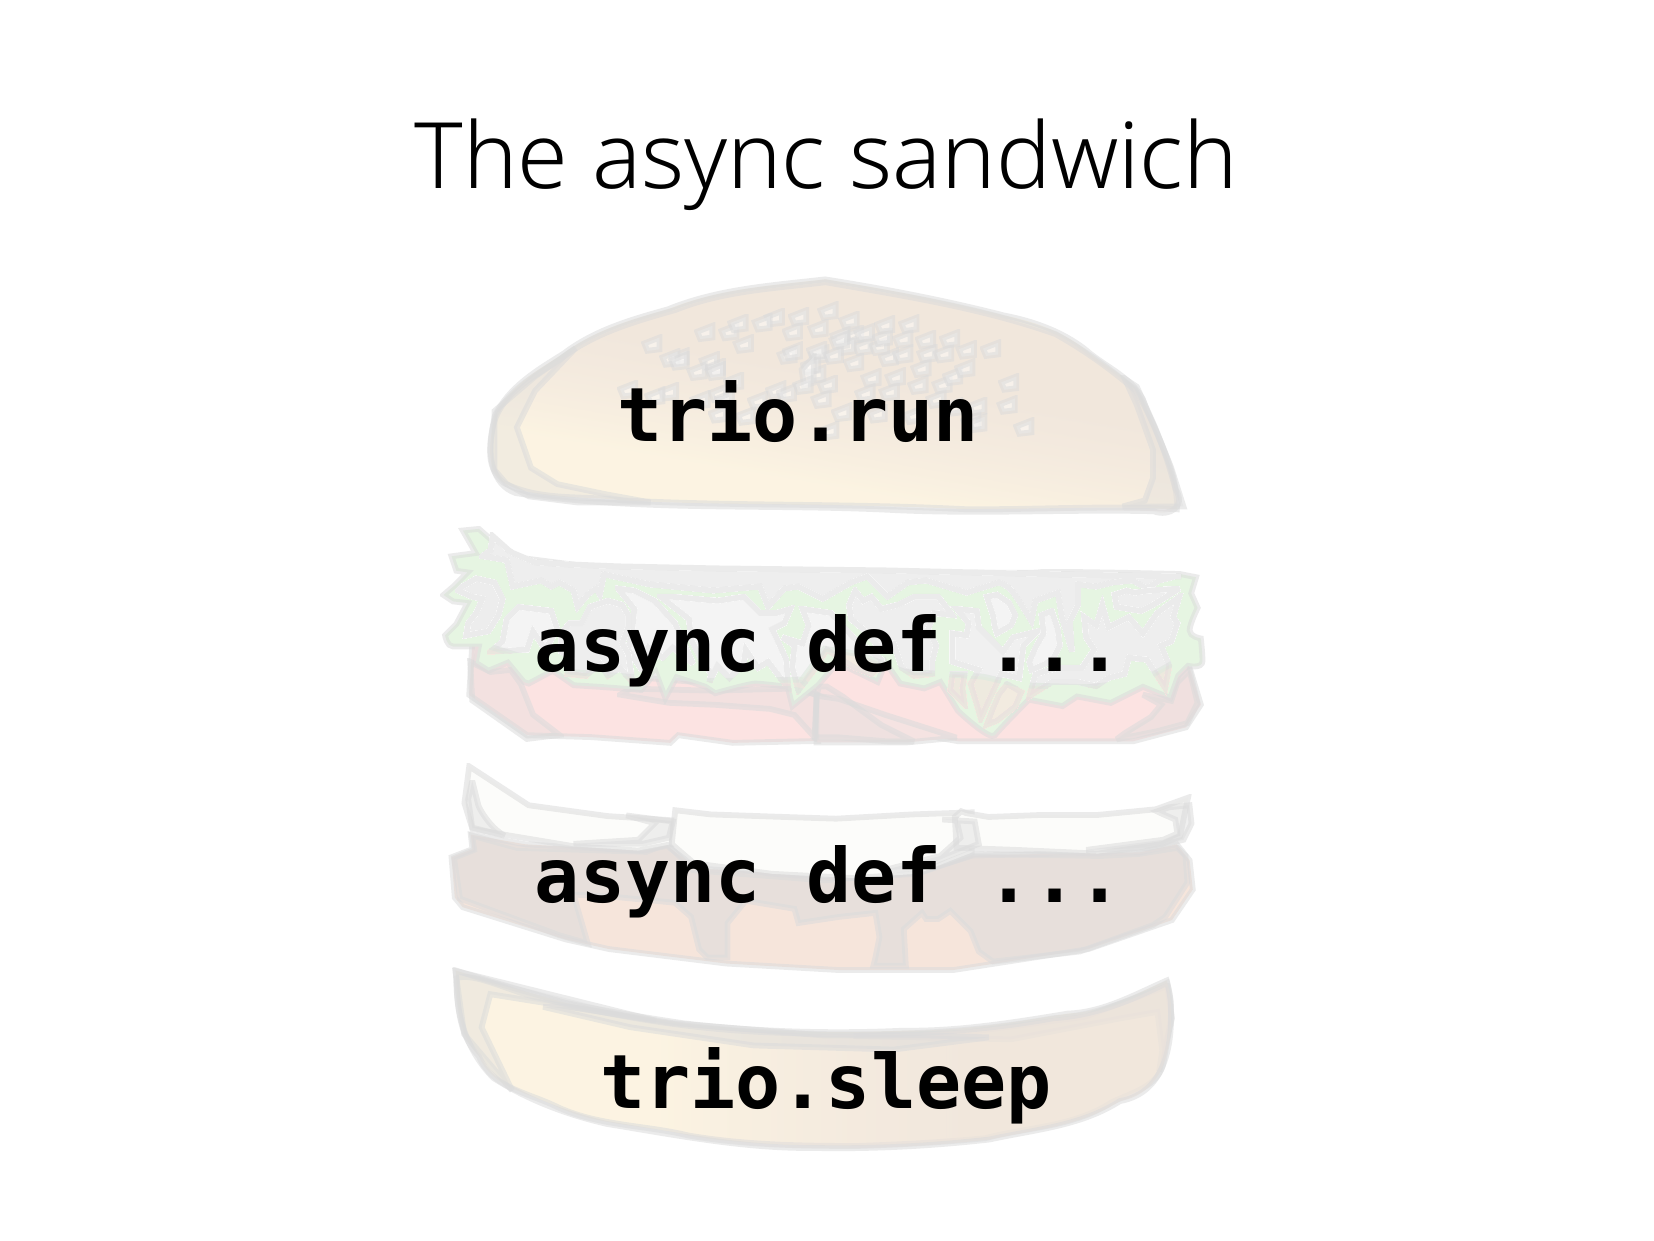

# The async sandwich
trio.run
async def ...
async def ...
trio.sleep